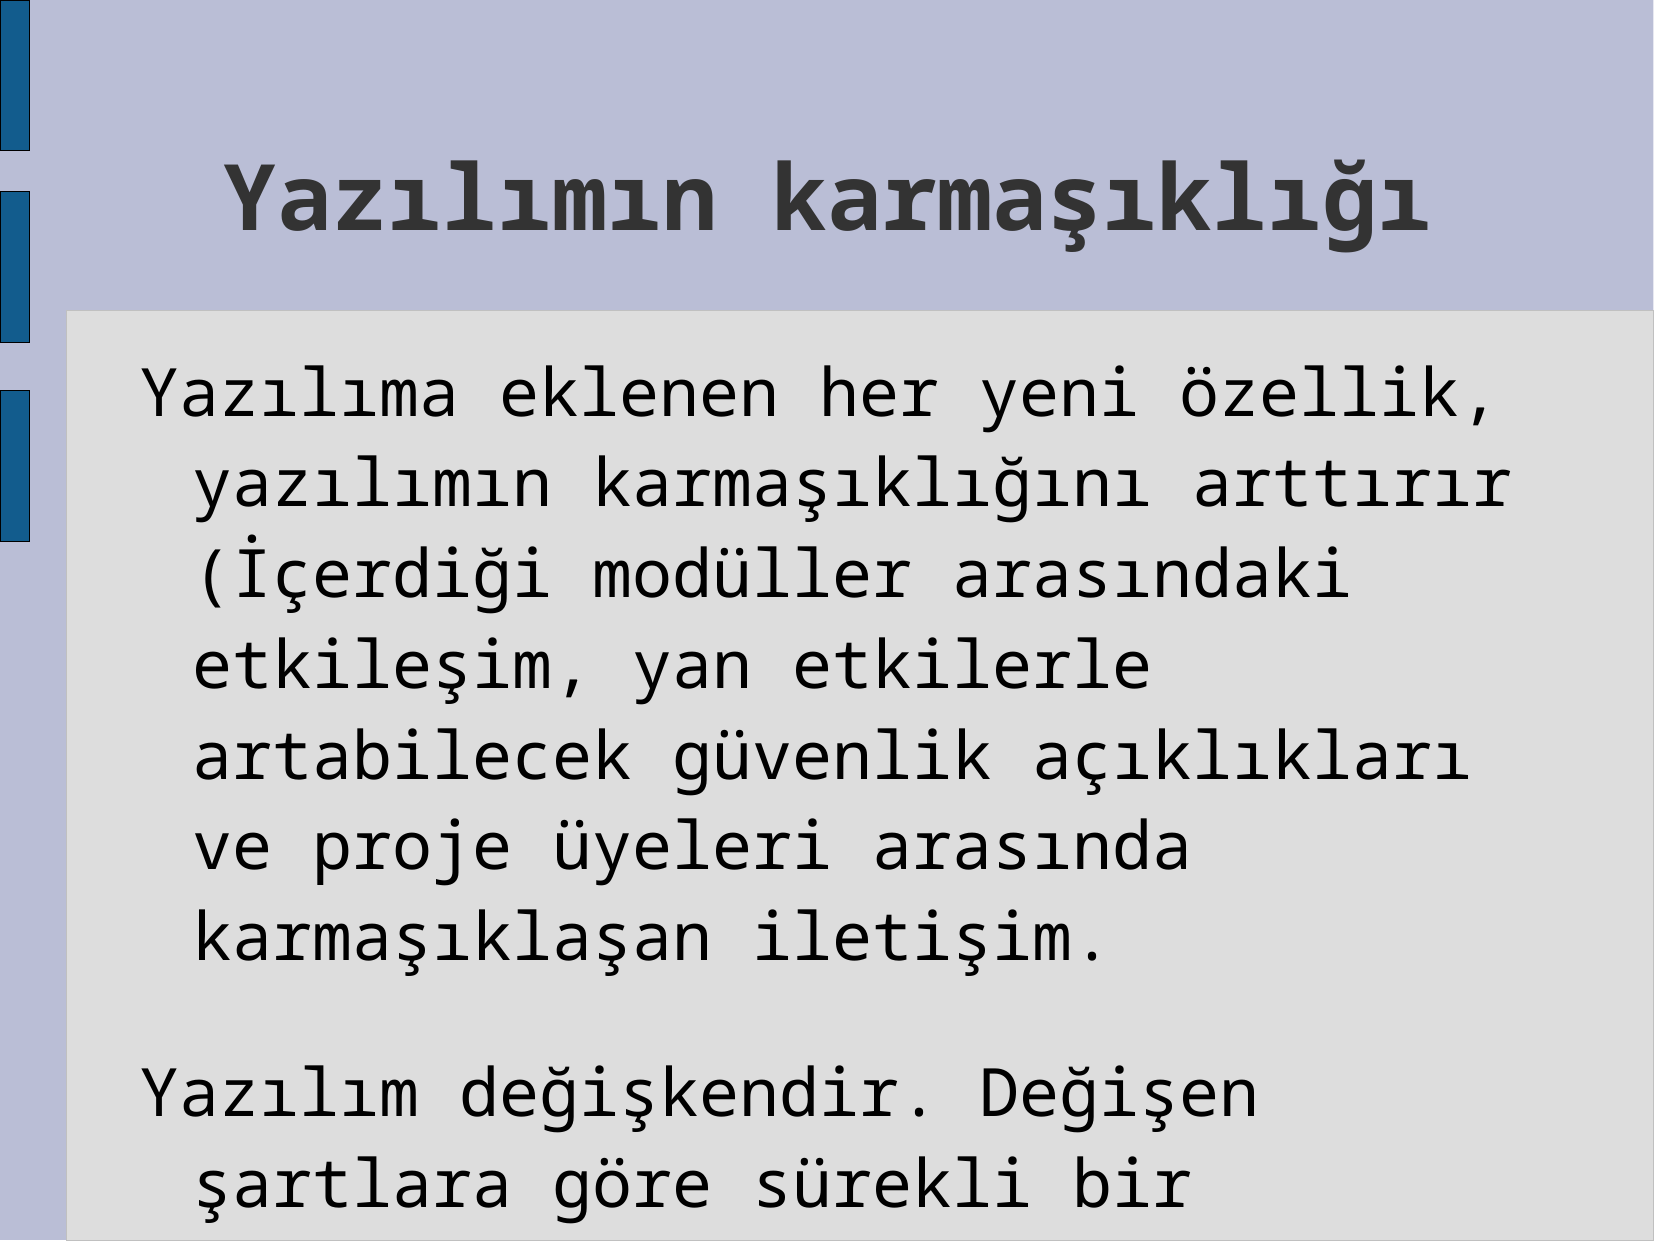

# Yazılımın karmaşıklığı
Yazılıma eklenen her yeni özellik, yazılımın karmaşıklığını arttırır (İçerdiği modüller arasındaki etkileşim, yan etkilerle artabilecek güvenlik açıklıkları ve proje üyeleri arasında karmaşıklaşan iletişim.
Yazılım değişkendir. Değişen şartlara göre sürekli bir değişime gereksinim duyar.